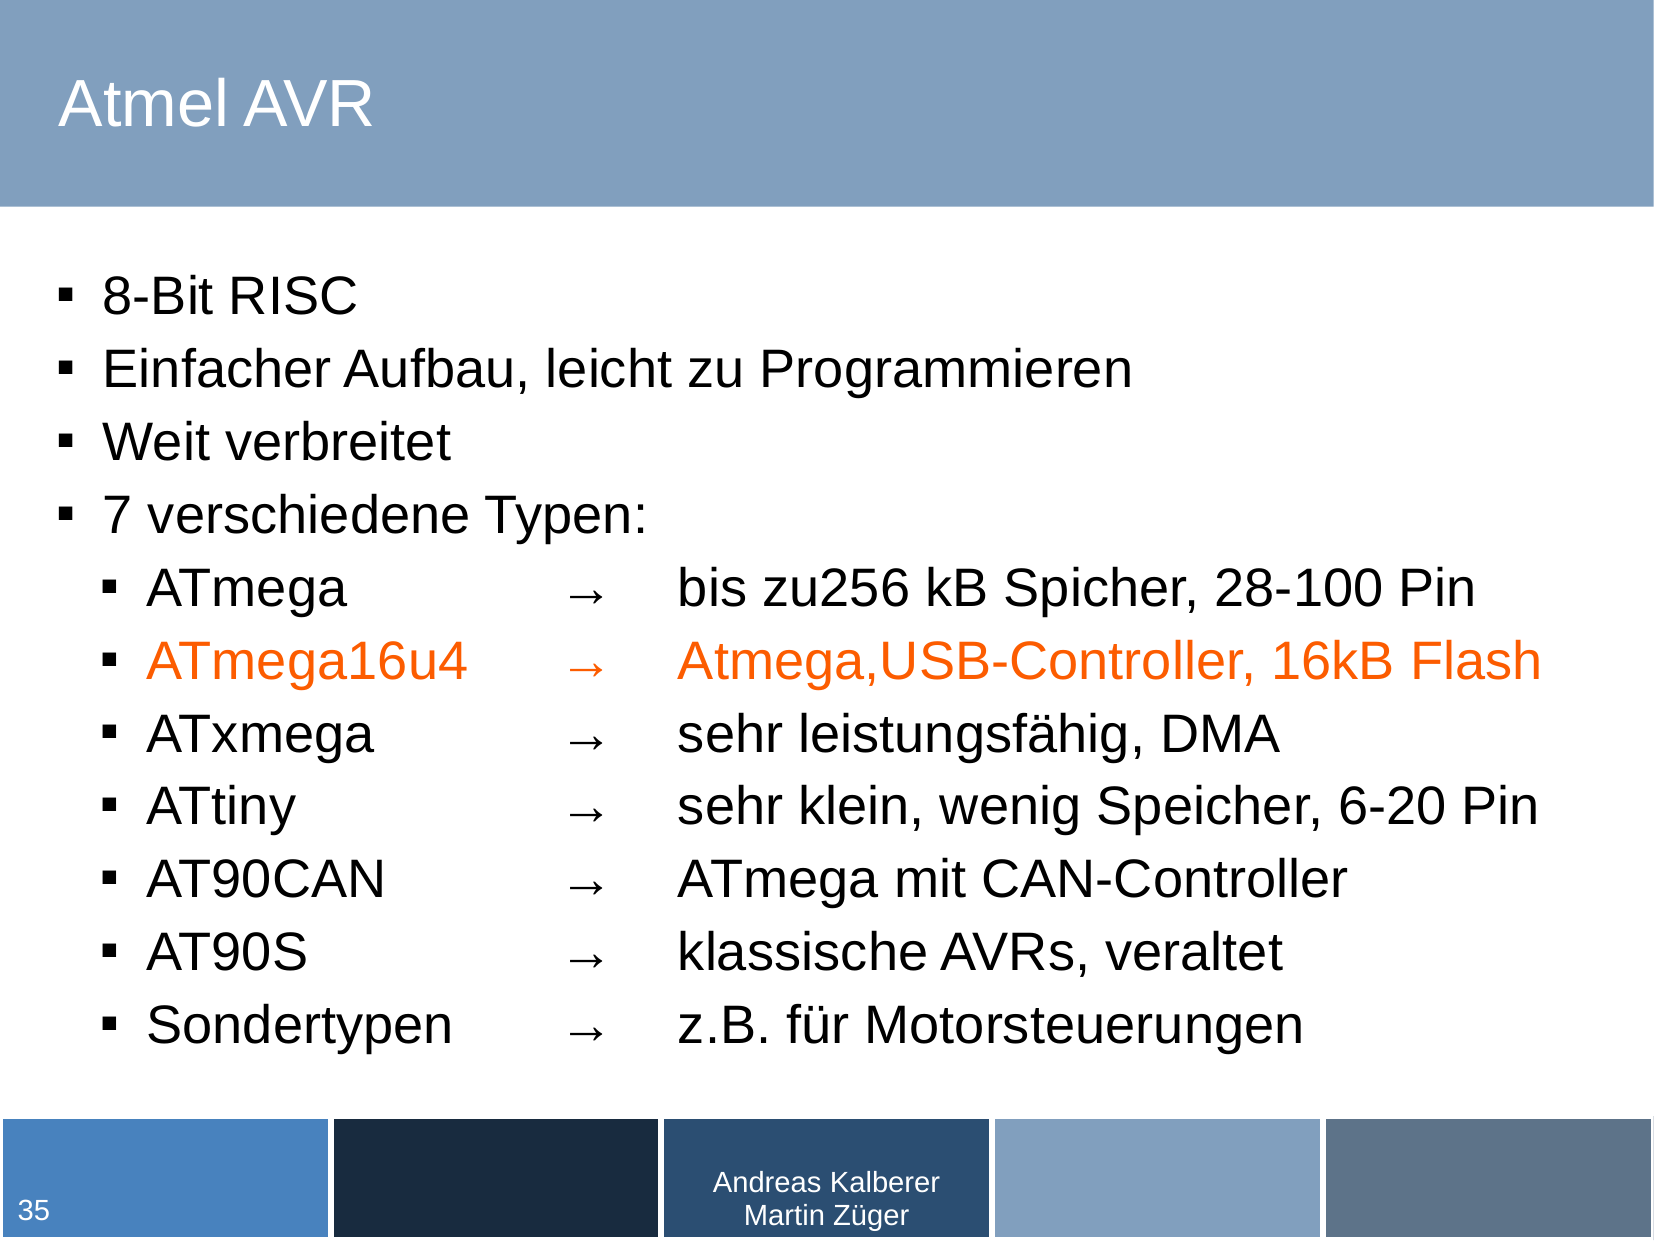

# Atmel AVR
8-Bit RISC
Einfacher Aufbau, leicht zu Programmieren
Weit verbreitet
7 verschiedene Typen:
ATmega				→		bis zu256 kB Spicher, 28-100 Pin
ATmega16u4		→		Atmega,USB-Controller, 16kB Flash
ATxmega				→		sehr leistungsfähig, DMA
ATtiny					→		sehr klein, wenig Speicher, 6-20 Pin
AT90CAN			→		ATmega mit CAN-Controller
AT90S					→		klassische AVRs, veraltet
Sondertypen		→		z.B. für Motorsteuerungen
LibreOffice Productivity Suite
35